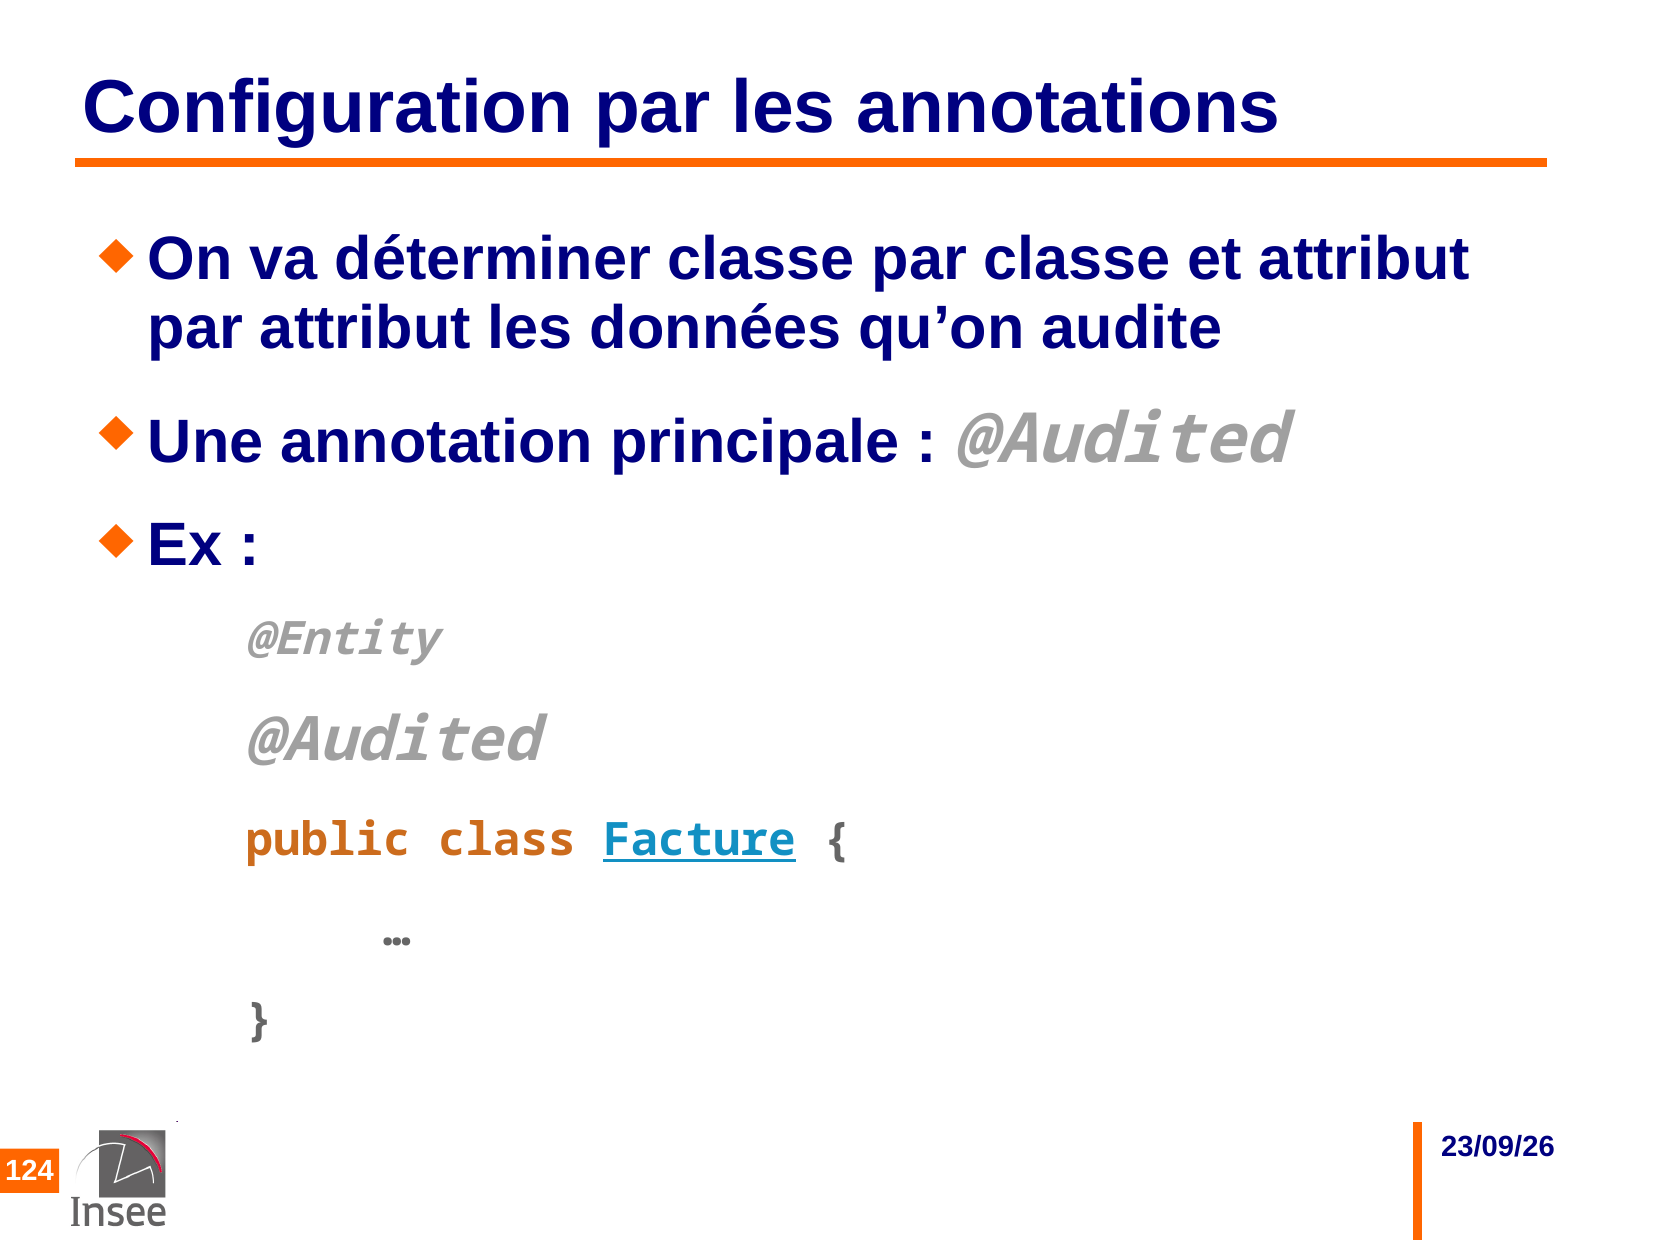

# Configuration par les annotations
On va déterminer classe par classe et attribut par attribut les données qu’on audite
Une annotation principale : @Audited
Ex :
@Entity
@Audited
public class Facture {
 …
}
124